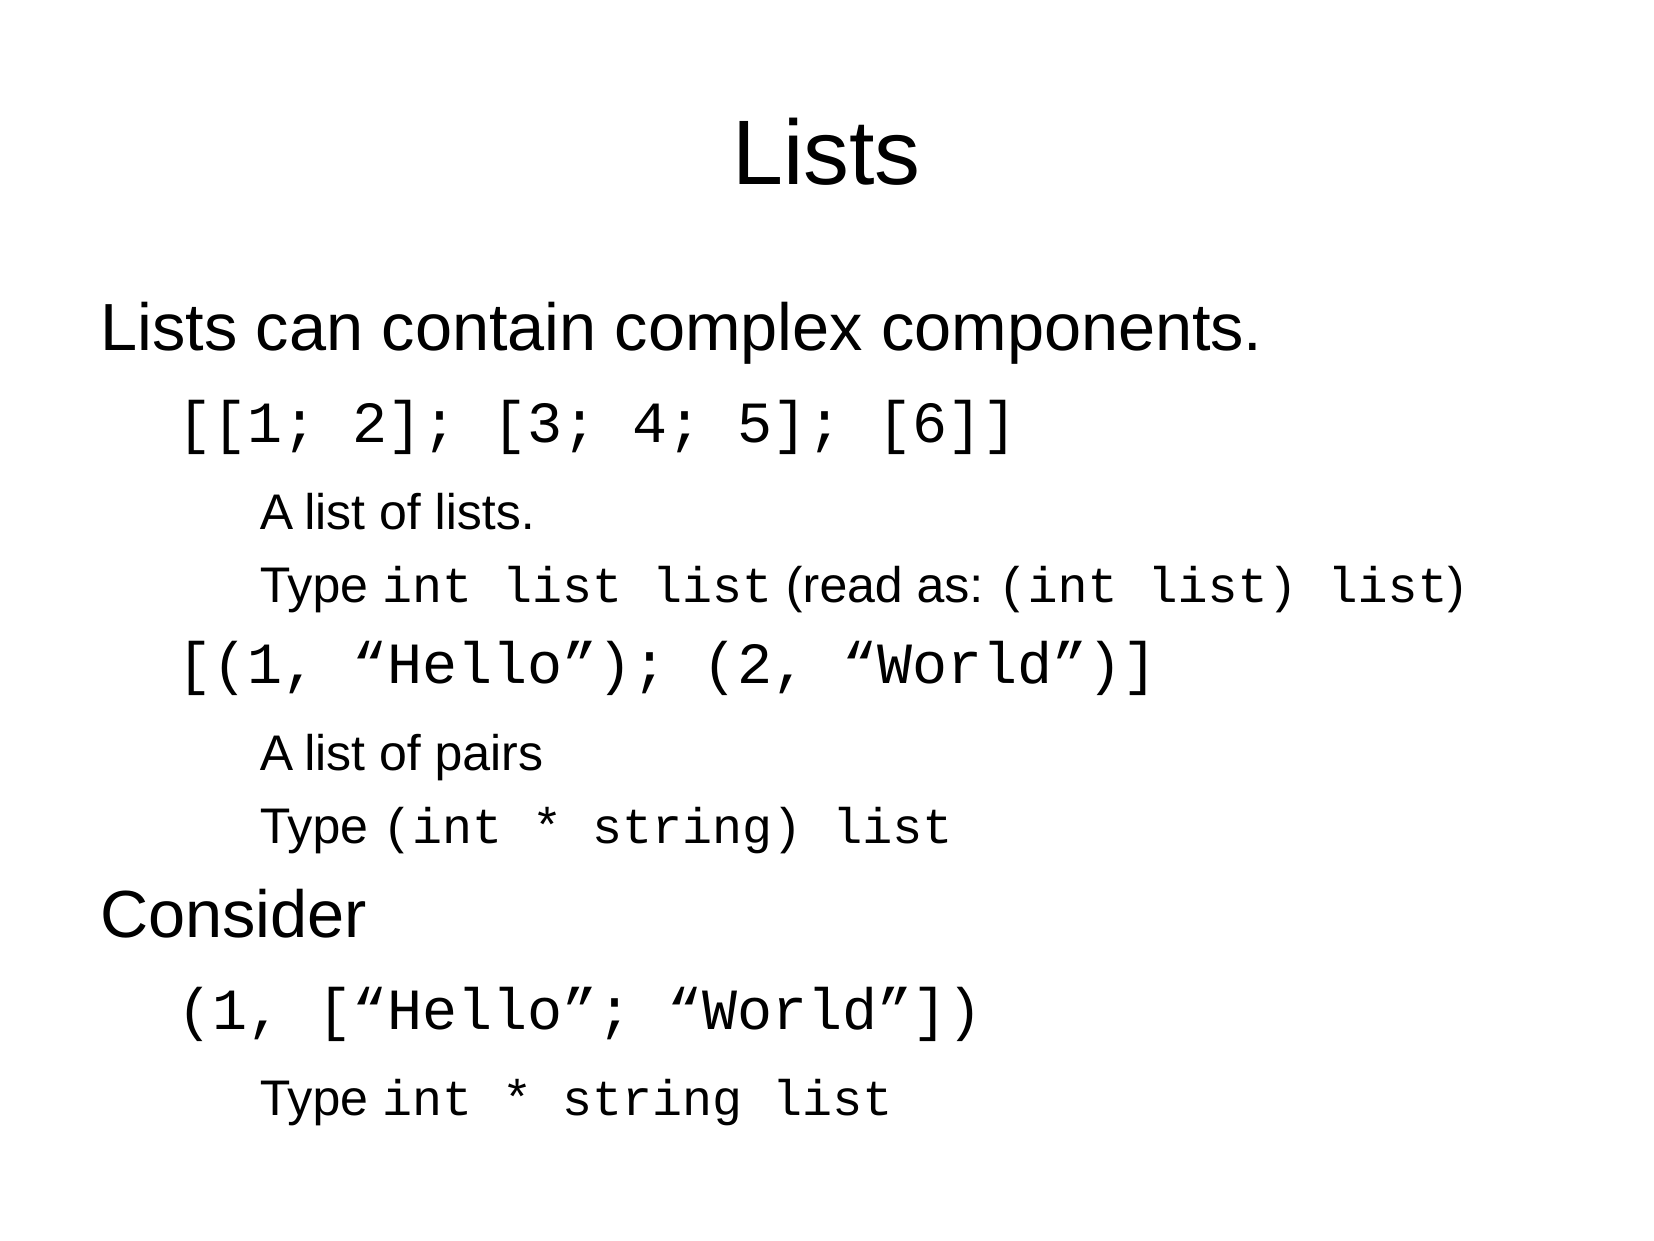

# Lists
Lists can contain complex components.
[[1; 2]; [3; 4; 5]; [6]]
A list of lists.
Type int list list (read as: (int list) list)
[(1, “Hello”); (2, “World”)]
A list of pairs
Type (int * string) list
Consider
(1, [“Hello”; “World”])
Type int * string list